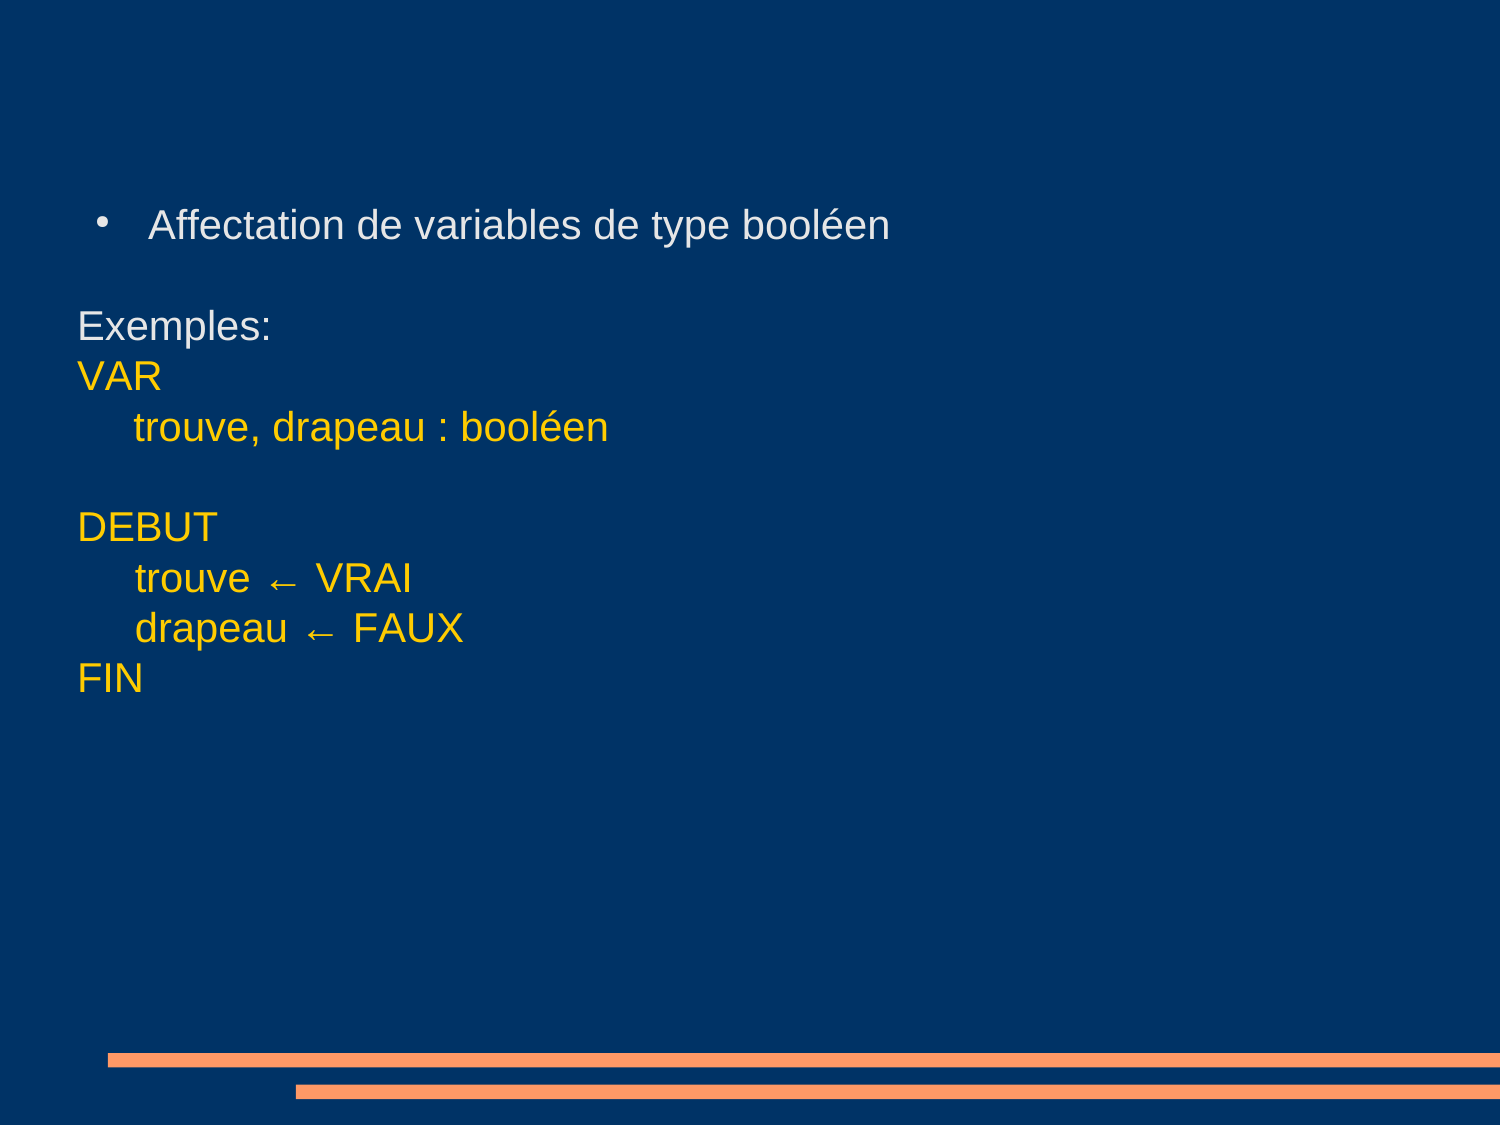

#
Affectation de variables de type booléen
Exemples:
VAR
	trouve, drapeau : booléen
DEBUT
 trouve ← VRAI
 drapeau ← FAUX
FIN